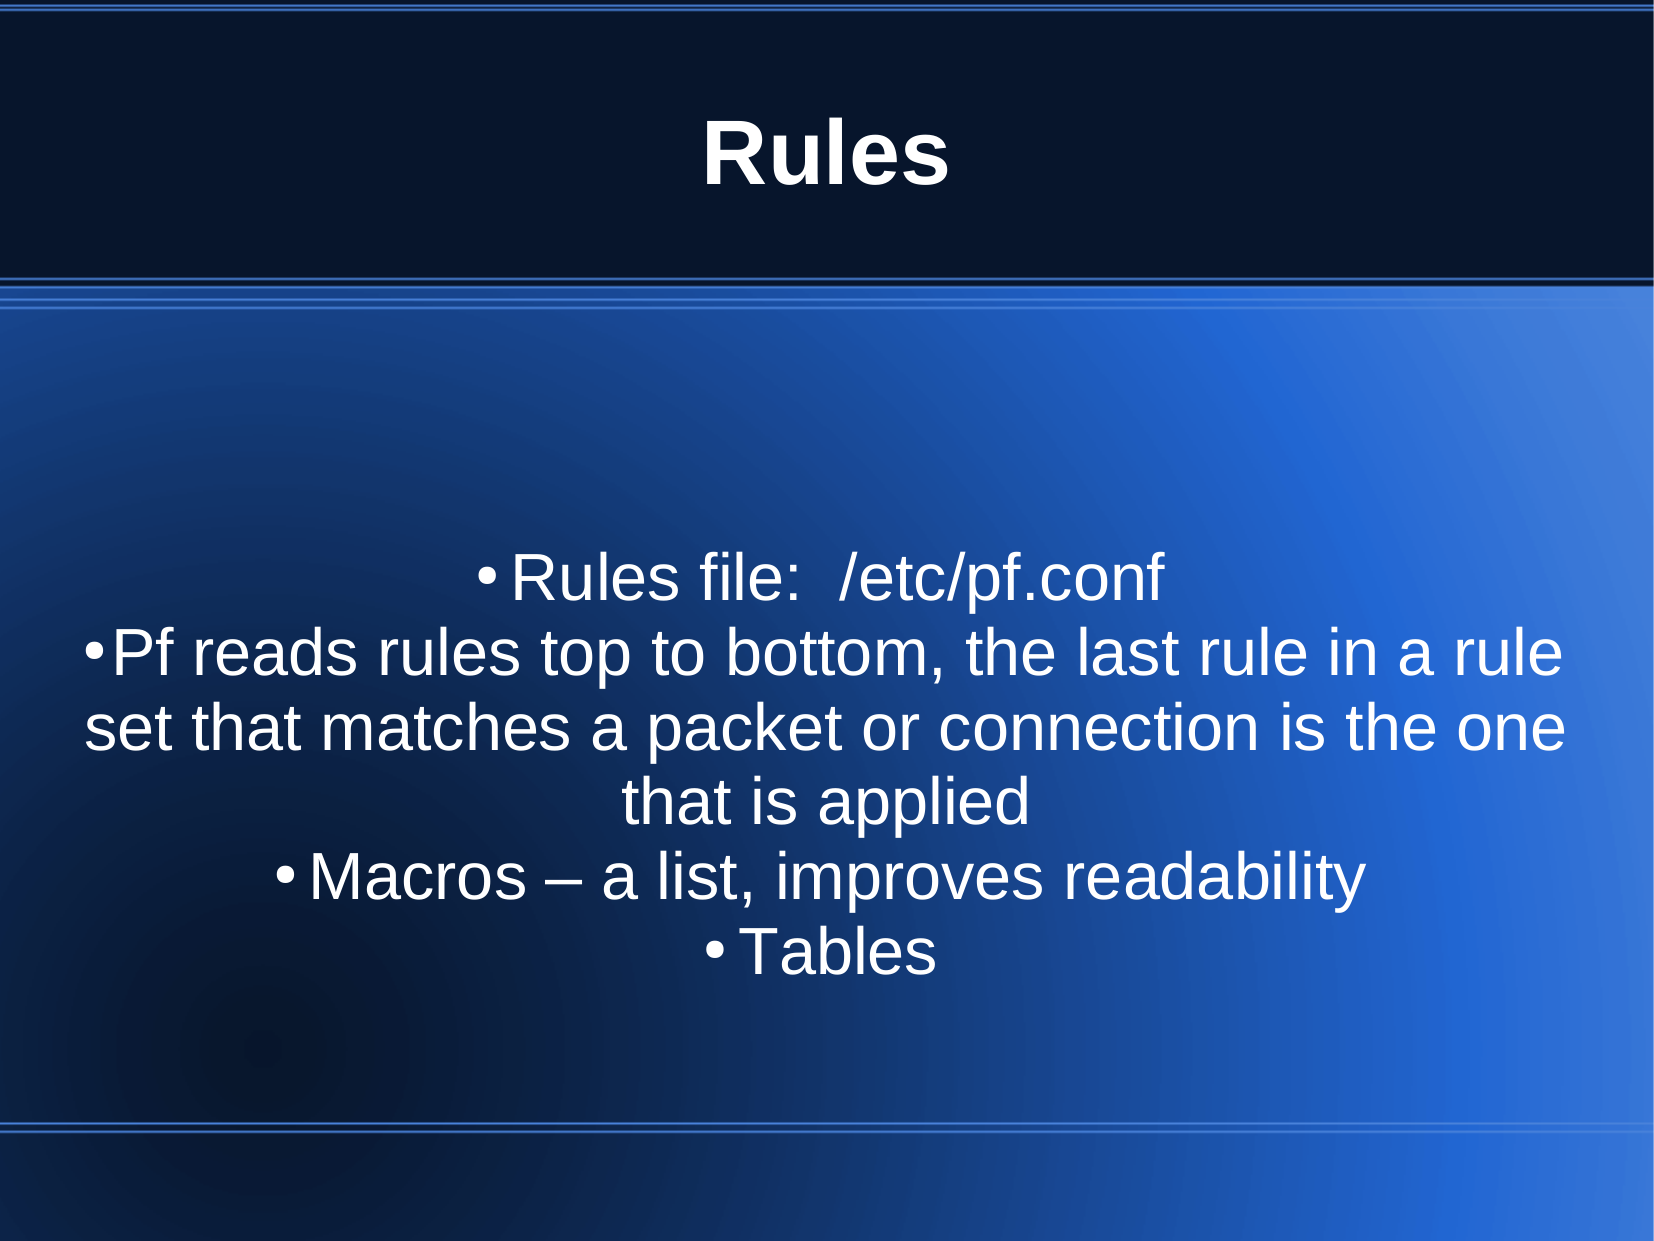

# Rules
Rules file: /etc/pf.conf
Pf reads rules top to bottom, the last rule in a rule set that matches a packet or connection is the one that is applied
Macros – a list, improves readability
Tables